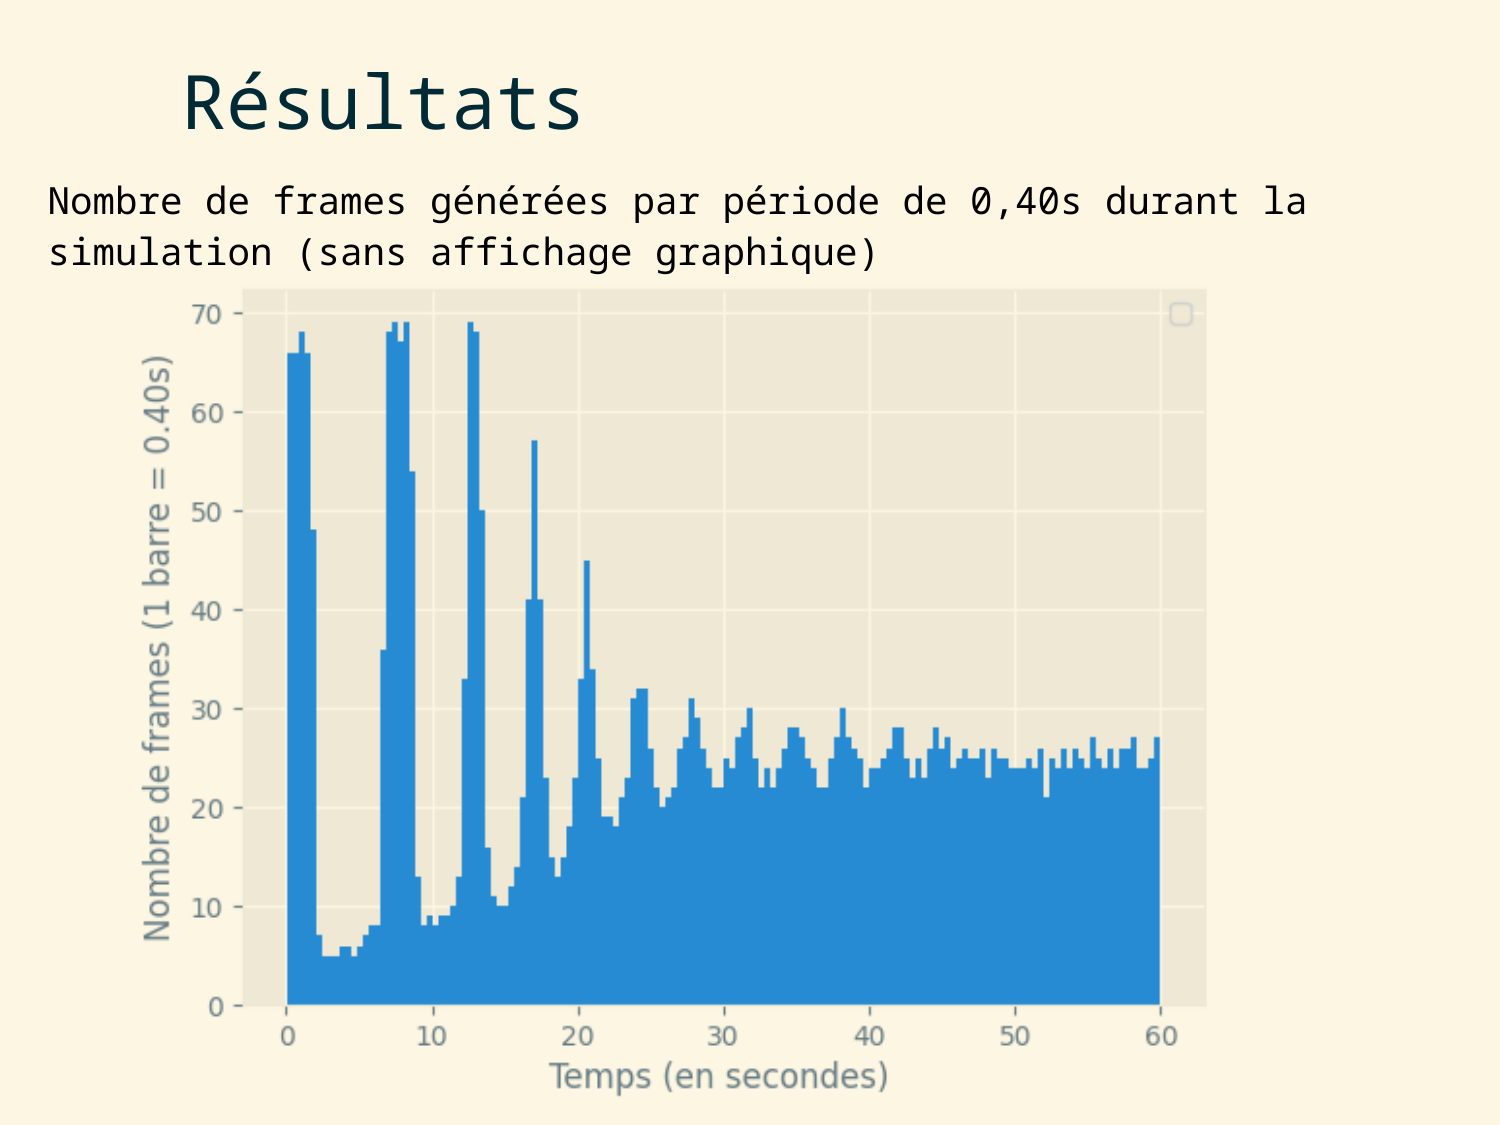

# Résultats
Nombre de frames générées par période de 0,40s durant la simulation (sans affichage graphique)